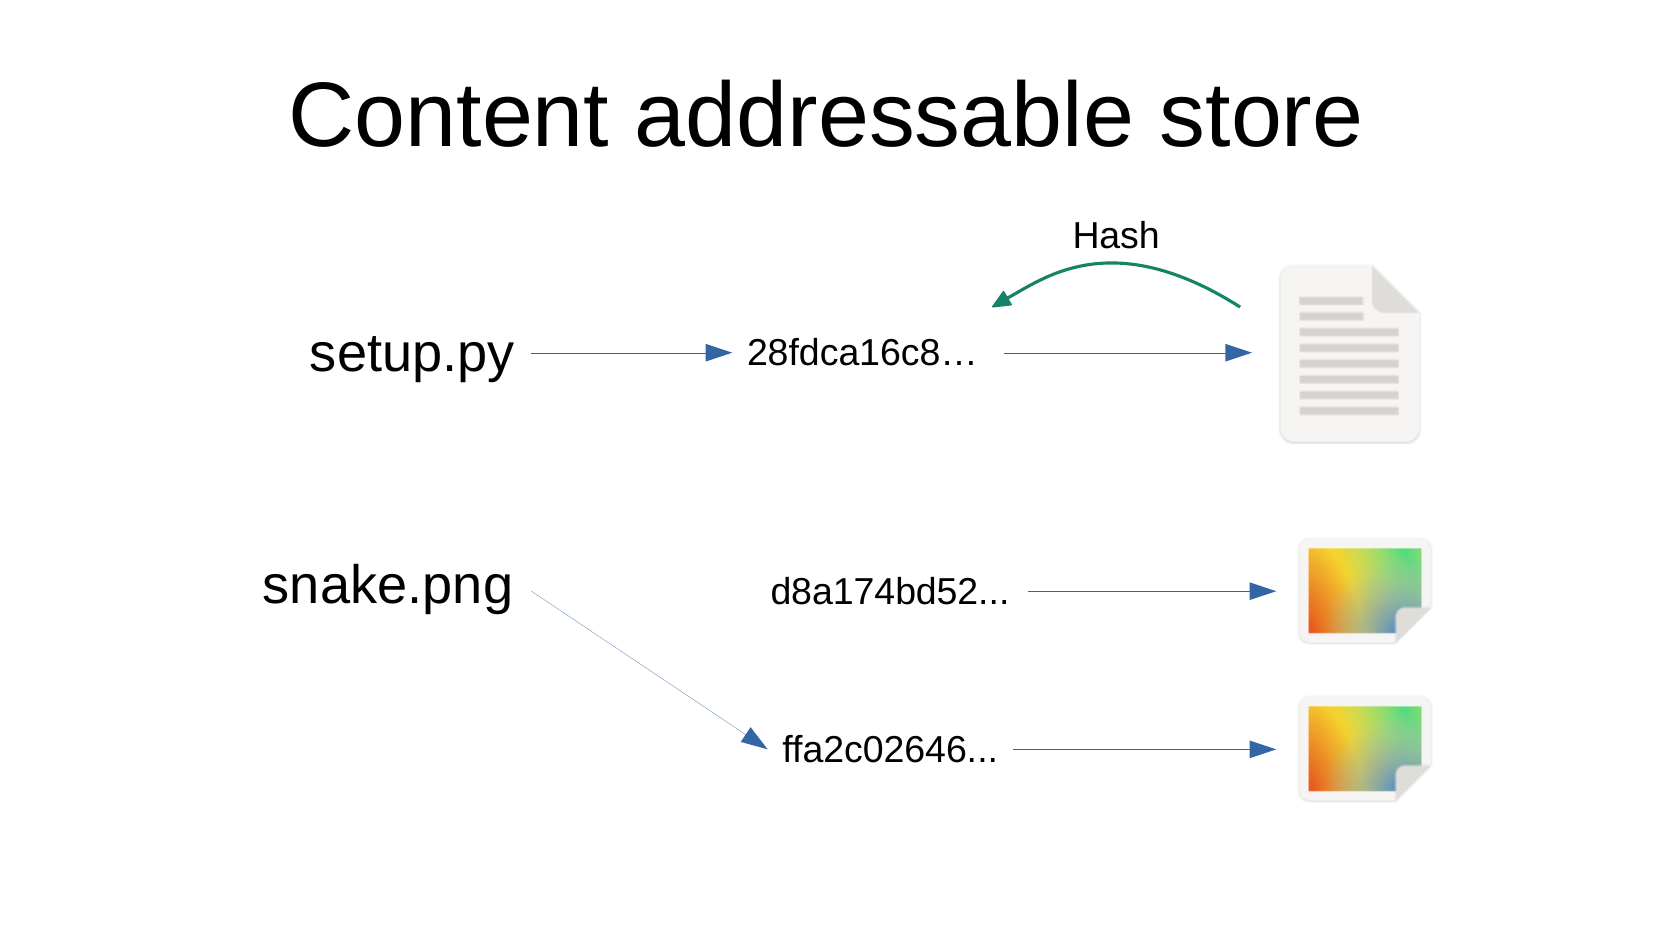

# Content addressable store
Hash
setup.py
28fdca16c8…
snake.png
d8a174bd52...
ffa2c02646...